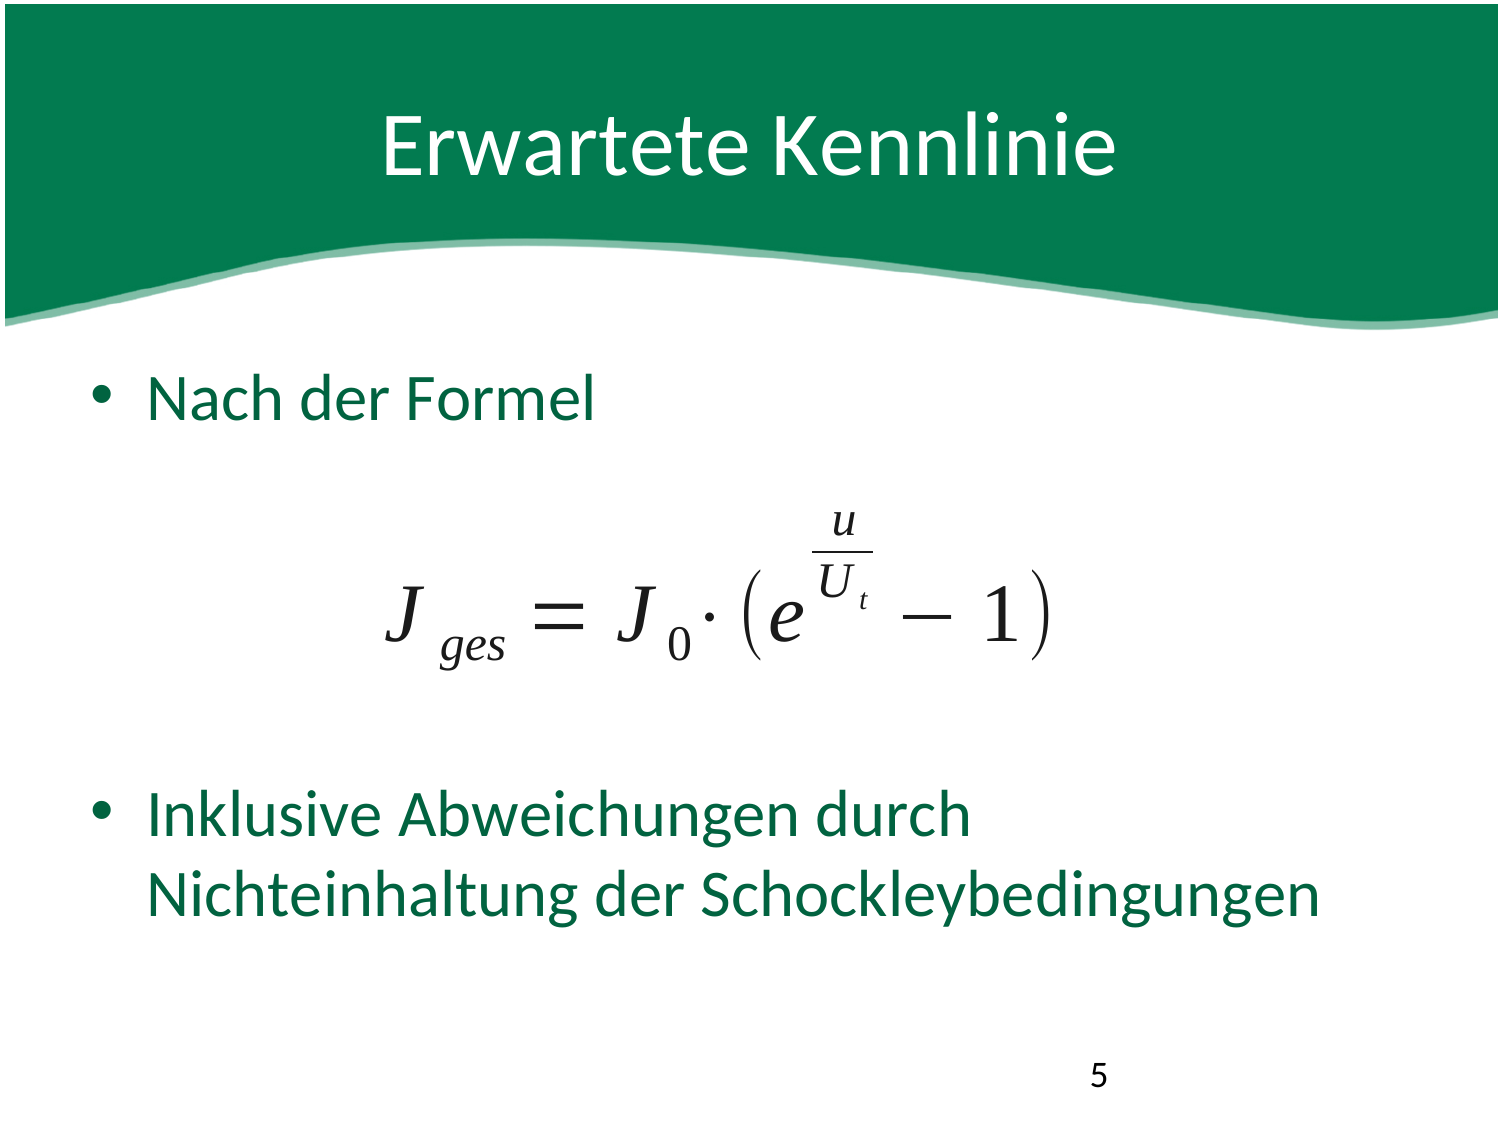

# Erwartete Kennlinie
Nach der Formel
Inklusive Abweichungen durch Nichteinhaltung der Schockleybedingungen
5